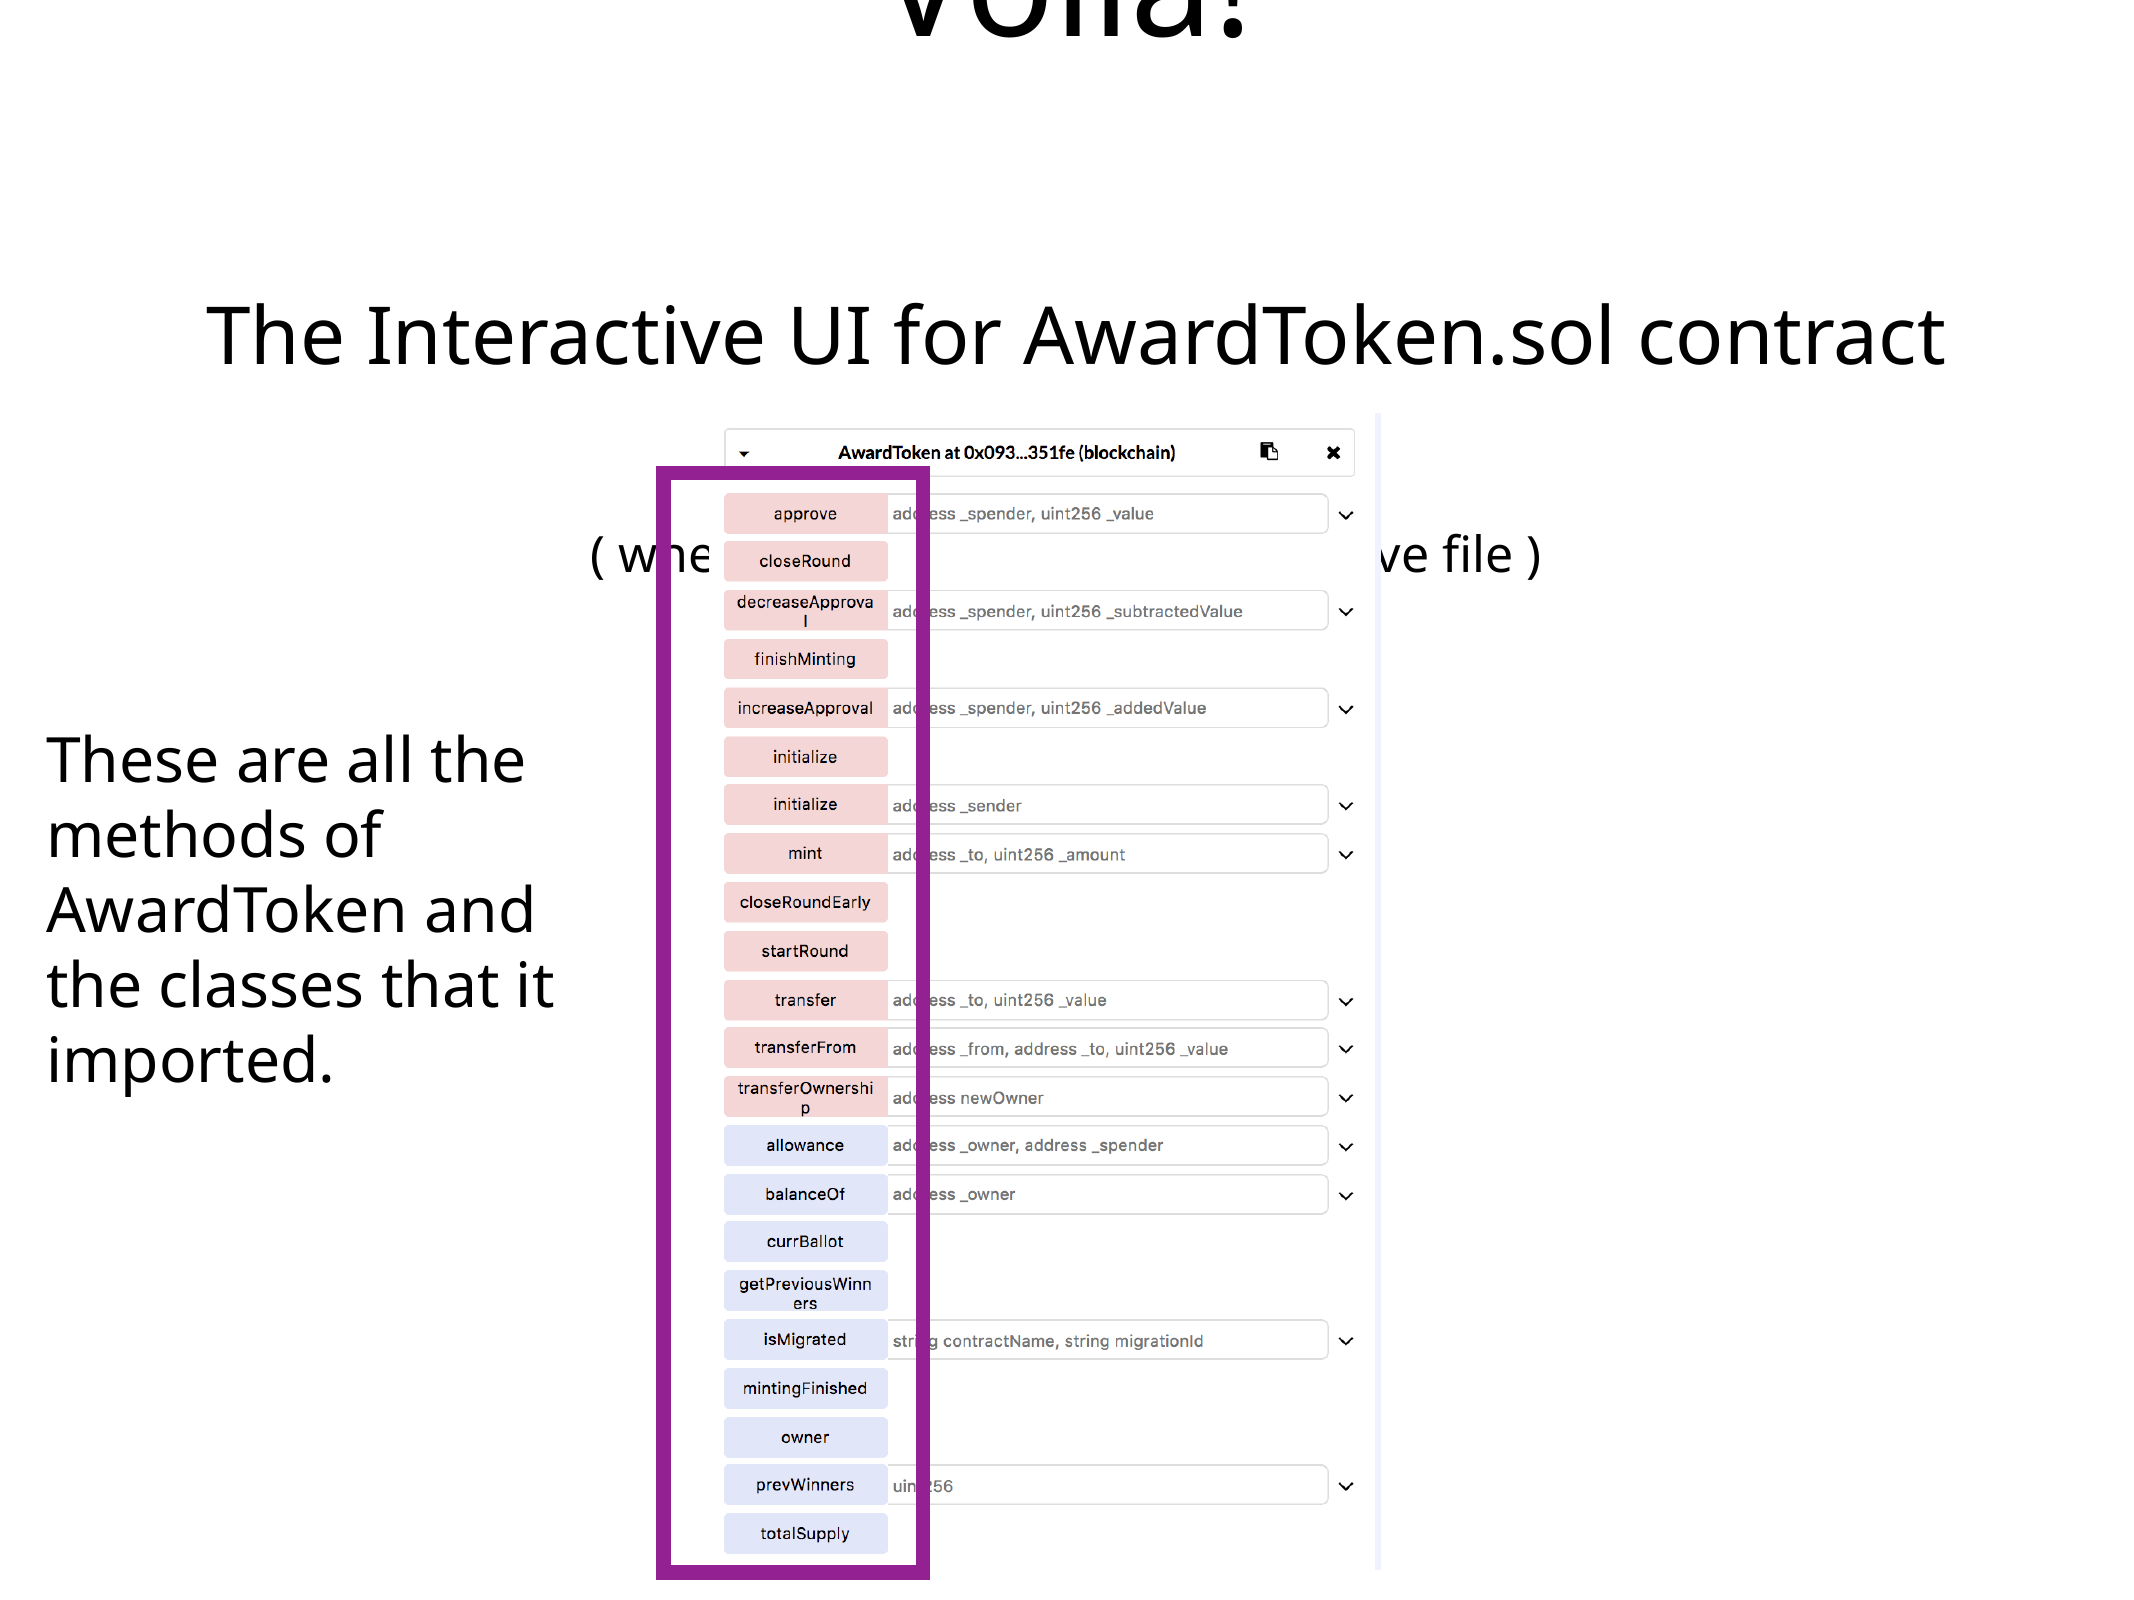

# Voilà!
 The Interactive UI for AwardToken.sol contract
( when dependencies.js is the active file )
These are all the methods of AwardToken and the classes that it imported.